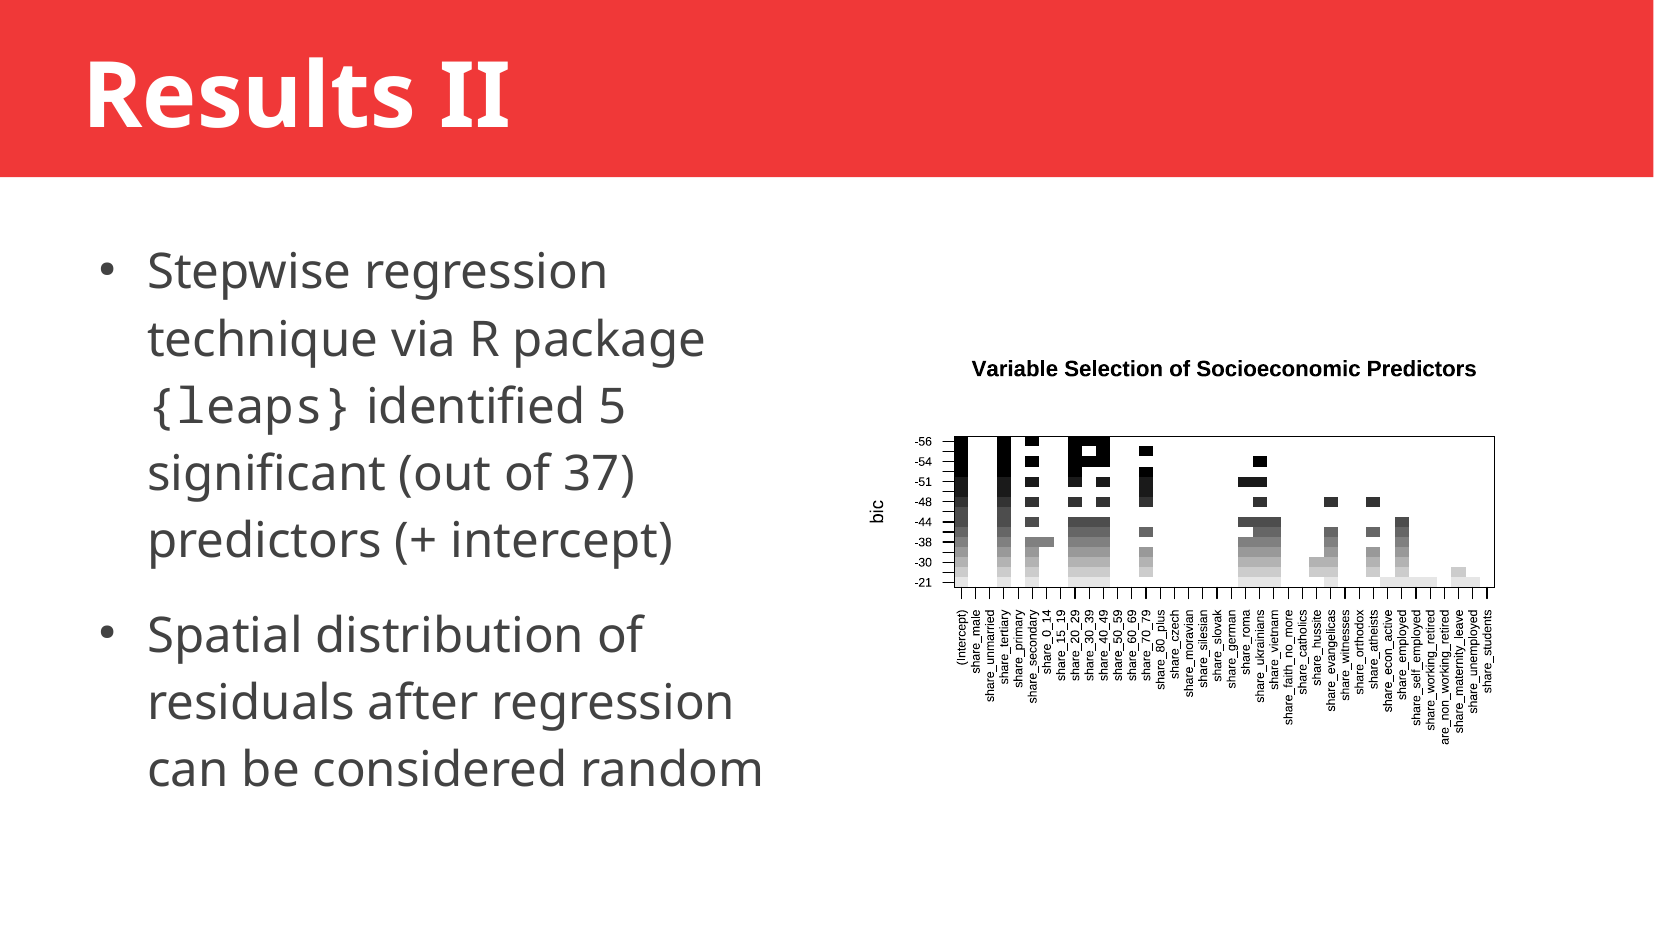

# Results II
Stepwise regression technique via R package {leaps} identified 5 significant (out of 37) predictors (+ intercept)
Spatial distribution of residuals after regression can be considered random